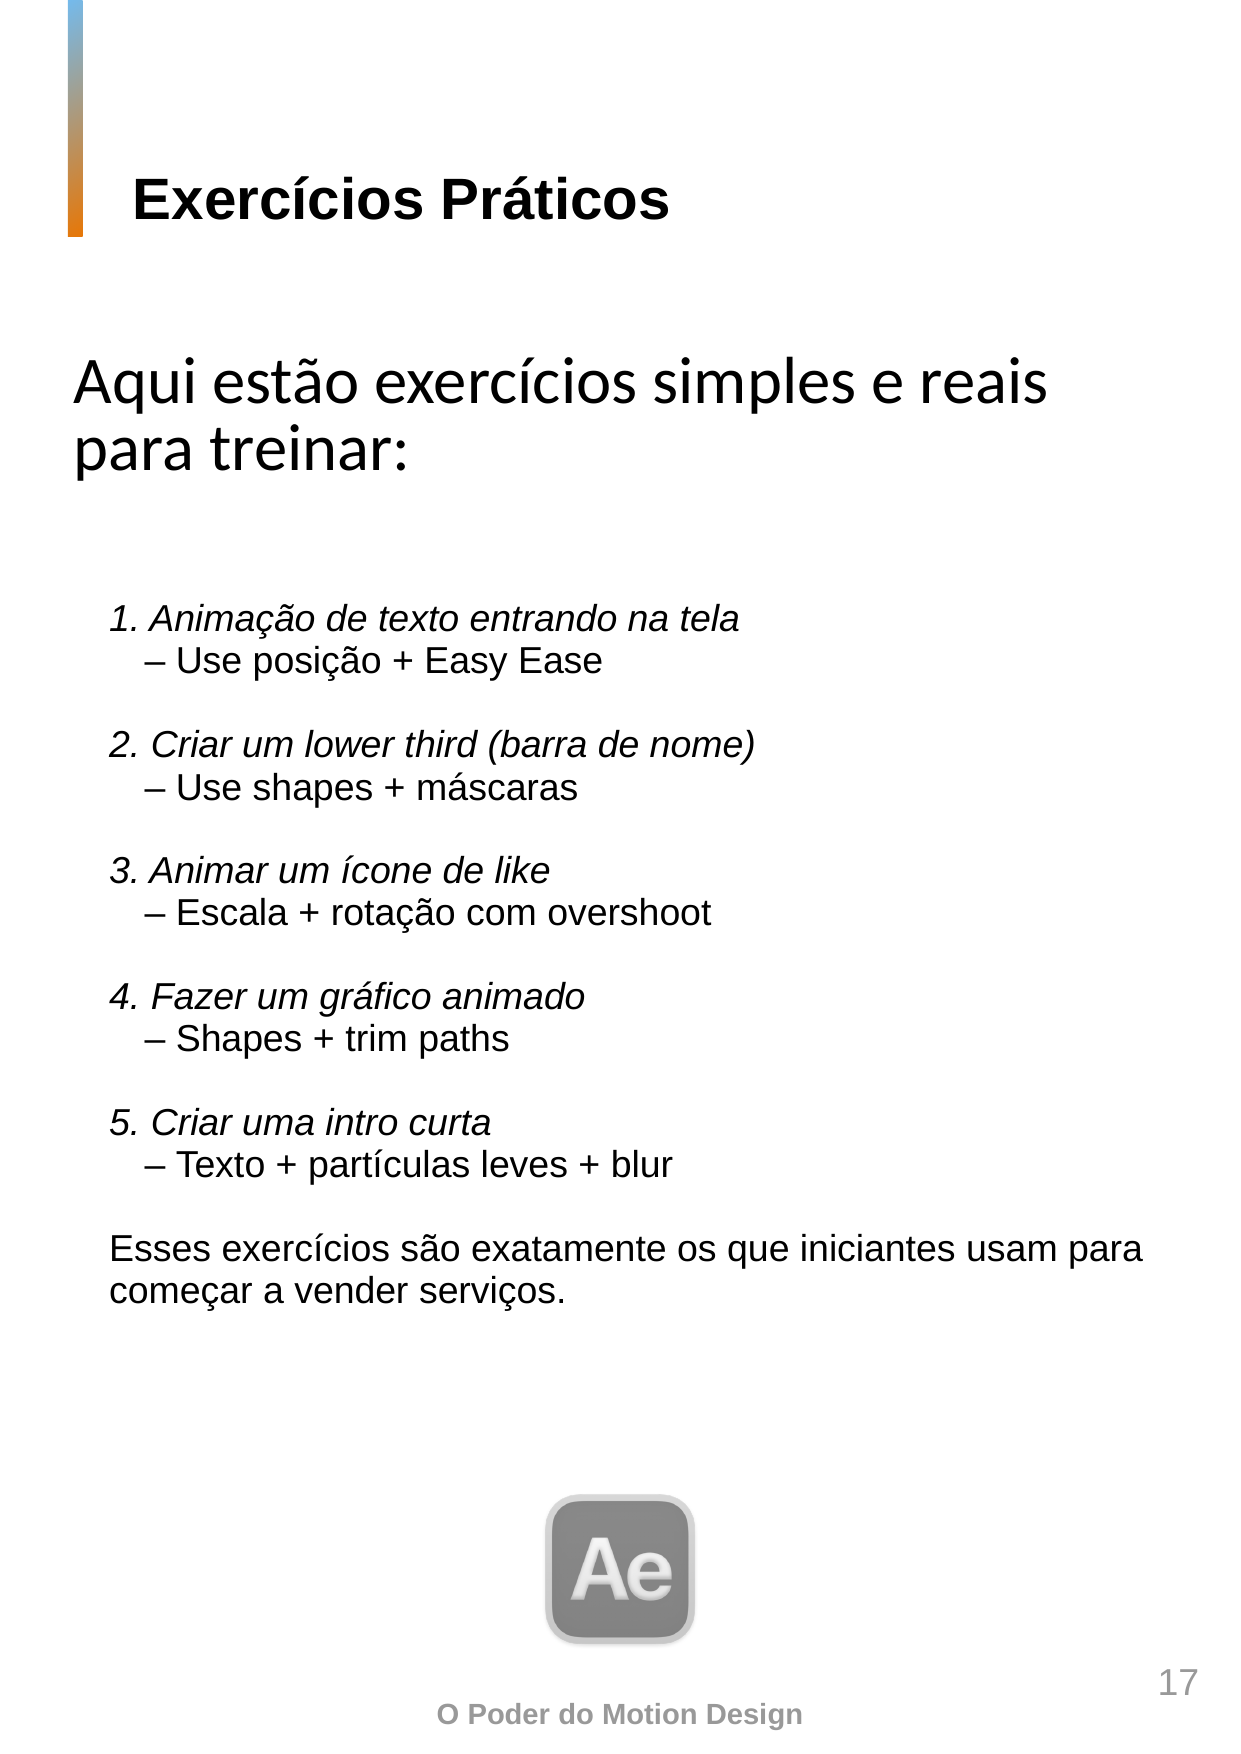

Exercícios Práticos
Aqui estão exercícios simples e reais para treinar:
1. Animação de texto entrando na tela
– Use posição + Easy Ease
2. Criar um lower third (barra de nome)
– Use shapes + máscaras
3. Animar um ícone de like
– Escala + rotação com overshoot
4. Fazer um gráfico animado
– Shapes + trim paths
5. Criar uma intro curta
– Texto + partículas leves + blur
Esses exercícios são exatamente os que iniciantes usam para começar a vender serviços.
17
O Poder do Motion Design